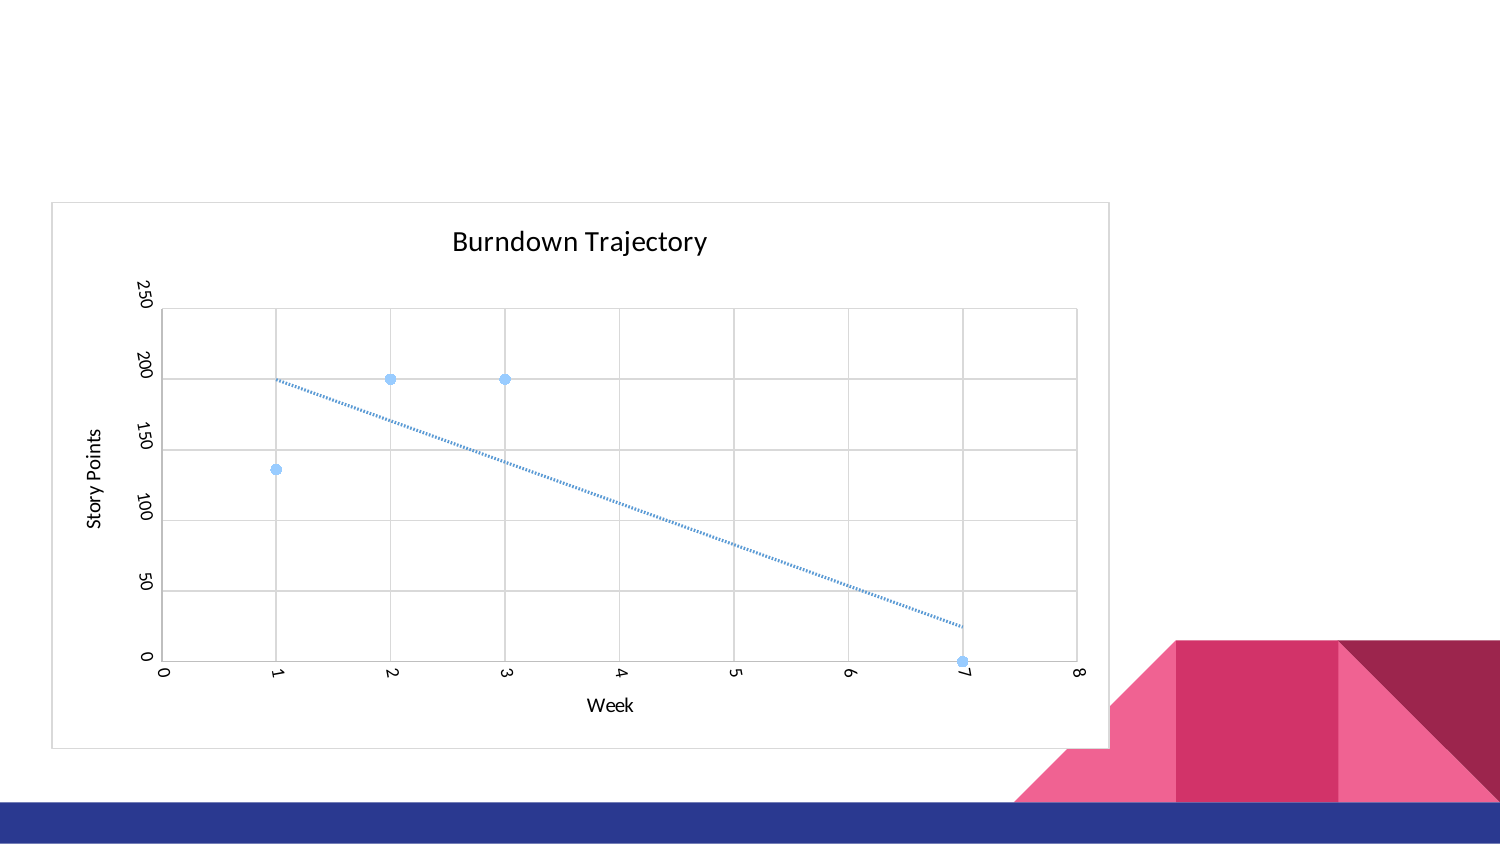

#
### Chart: Burndown Trajectory
| Category | Column B |
|---|---|